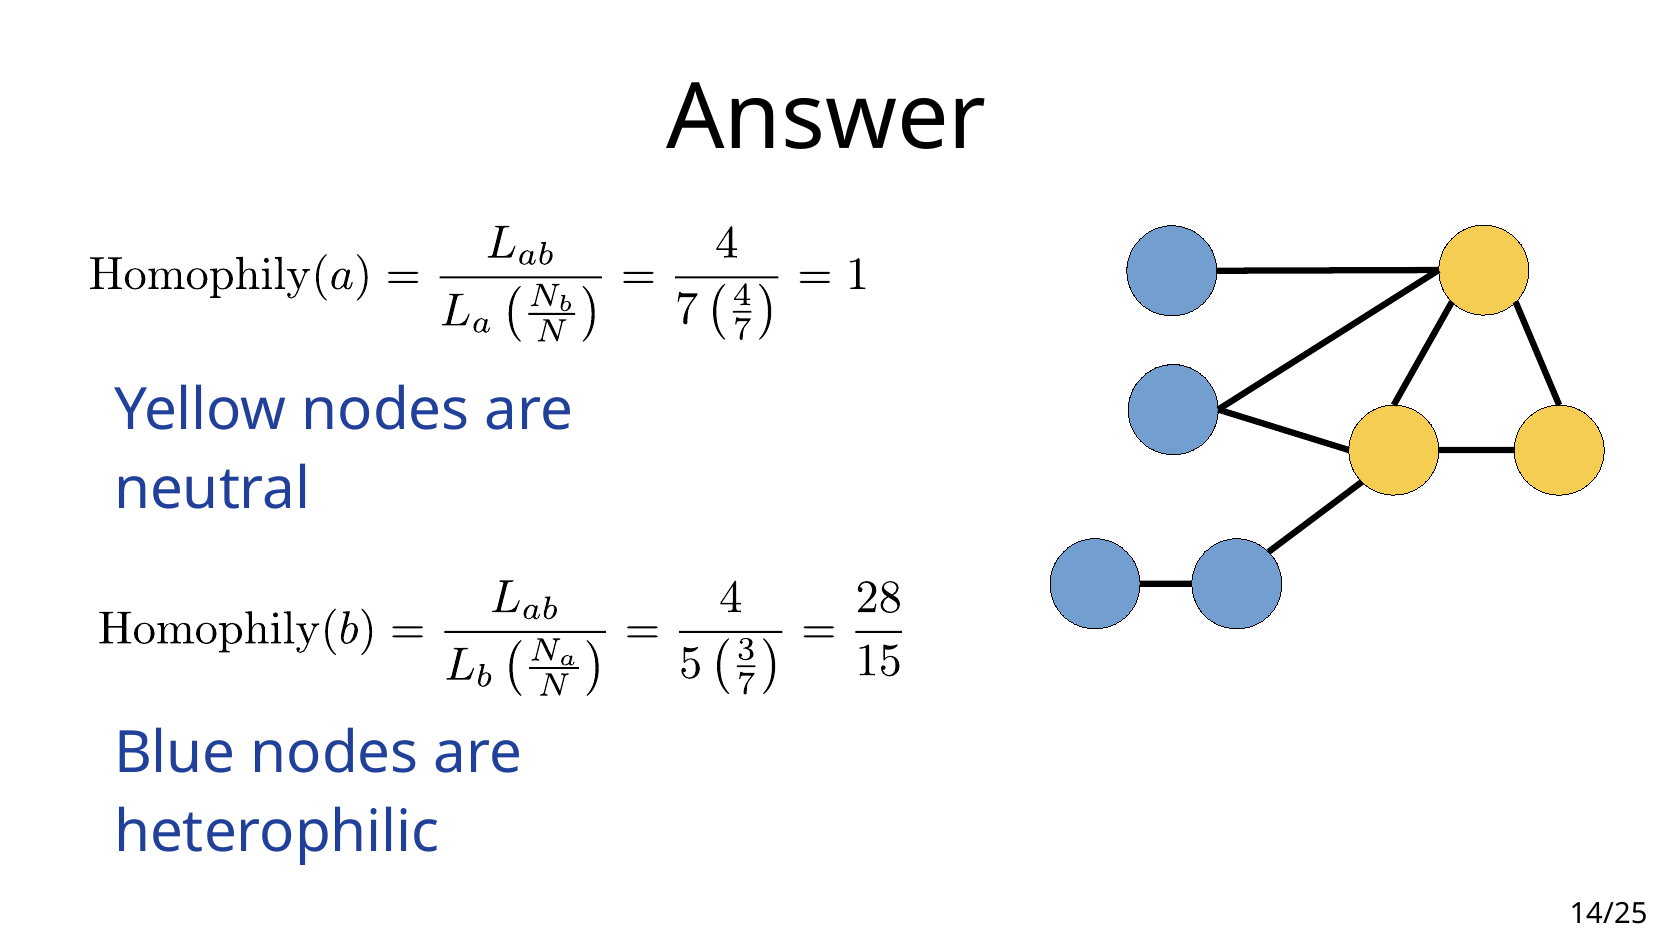

# Answer
Yellow nodes are neutral
Blue nodes are heterophilic
14